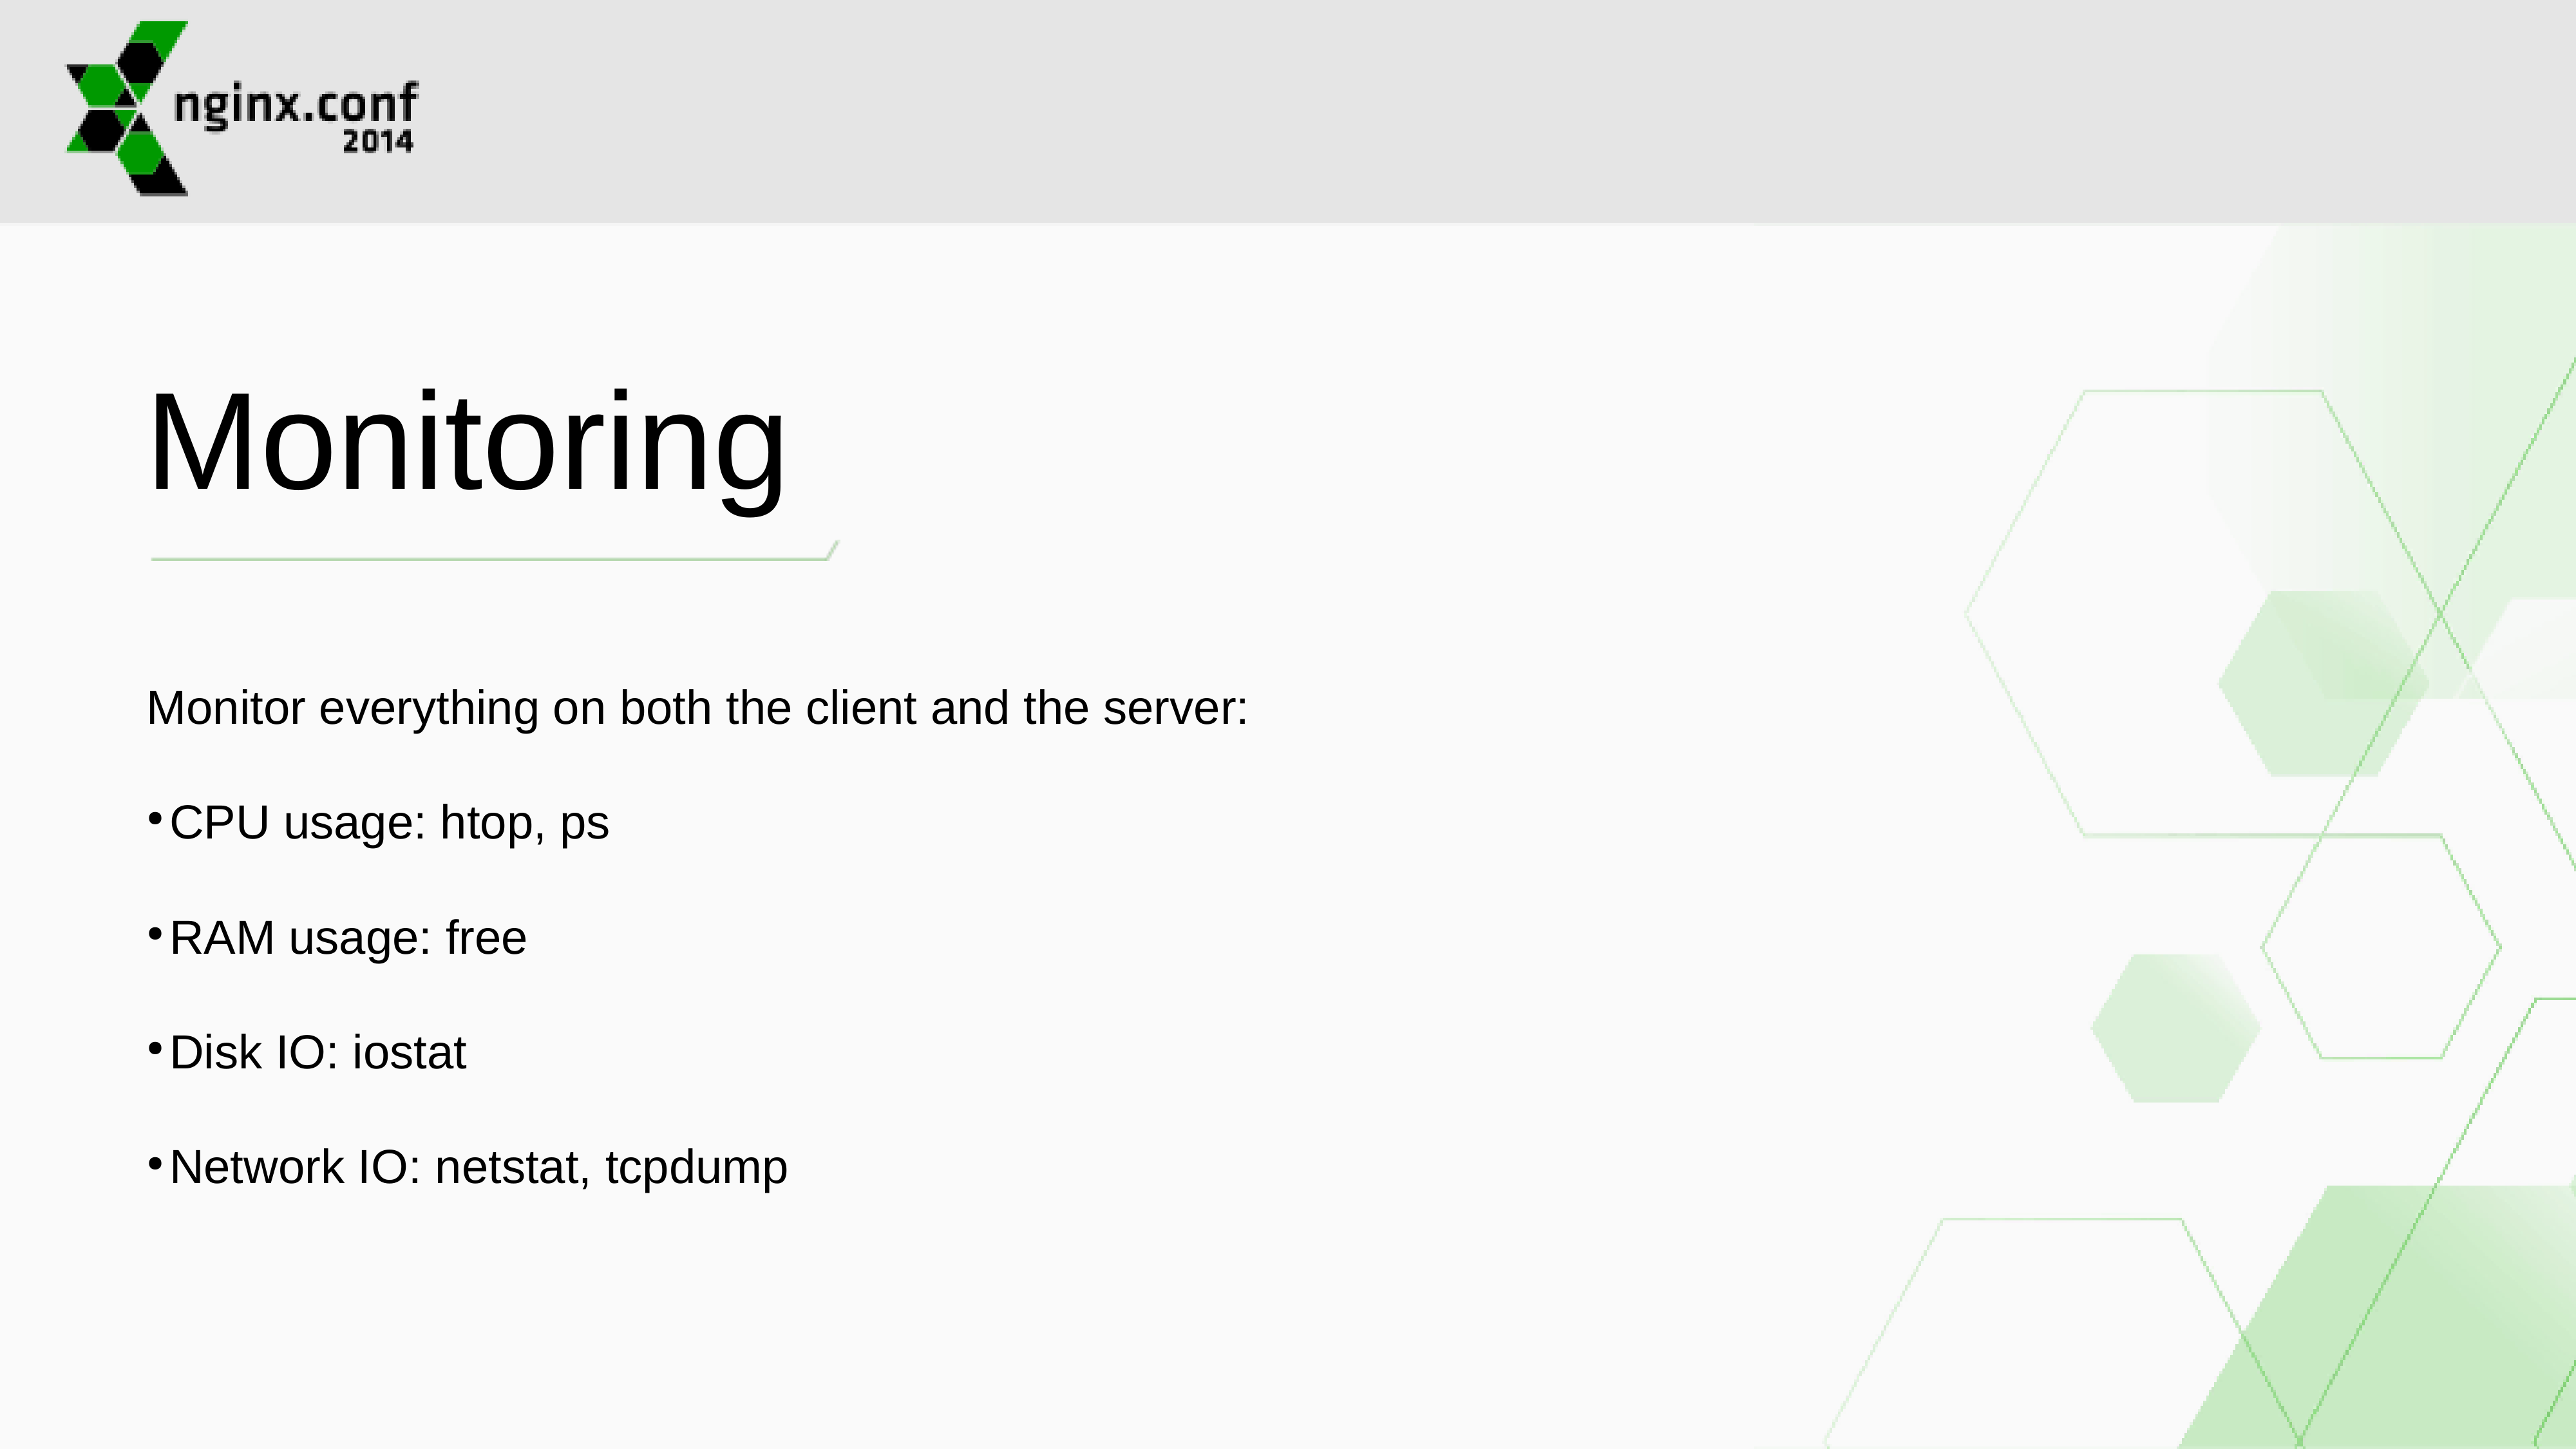

# Monitoring
Monitor everything on both the client and the server:
CPU usage: htop, ps
RAM usage: free
Disk IO: iostat
Network IO: netstat, tcpdump